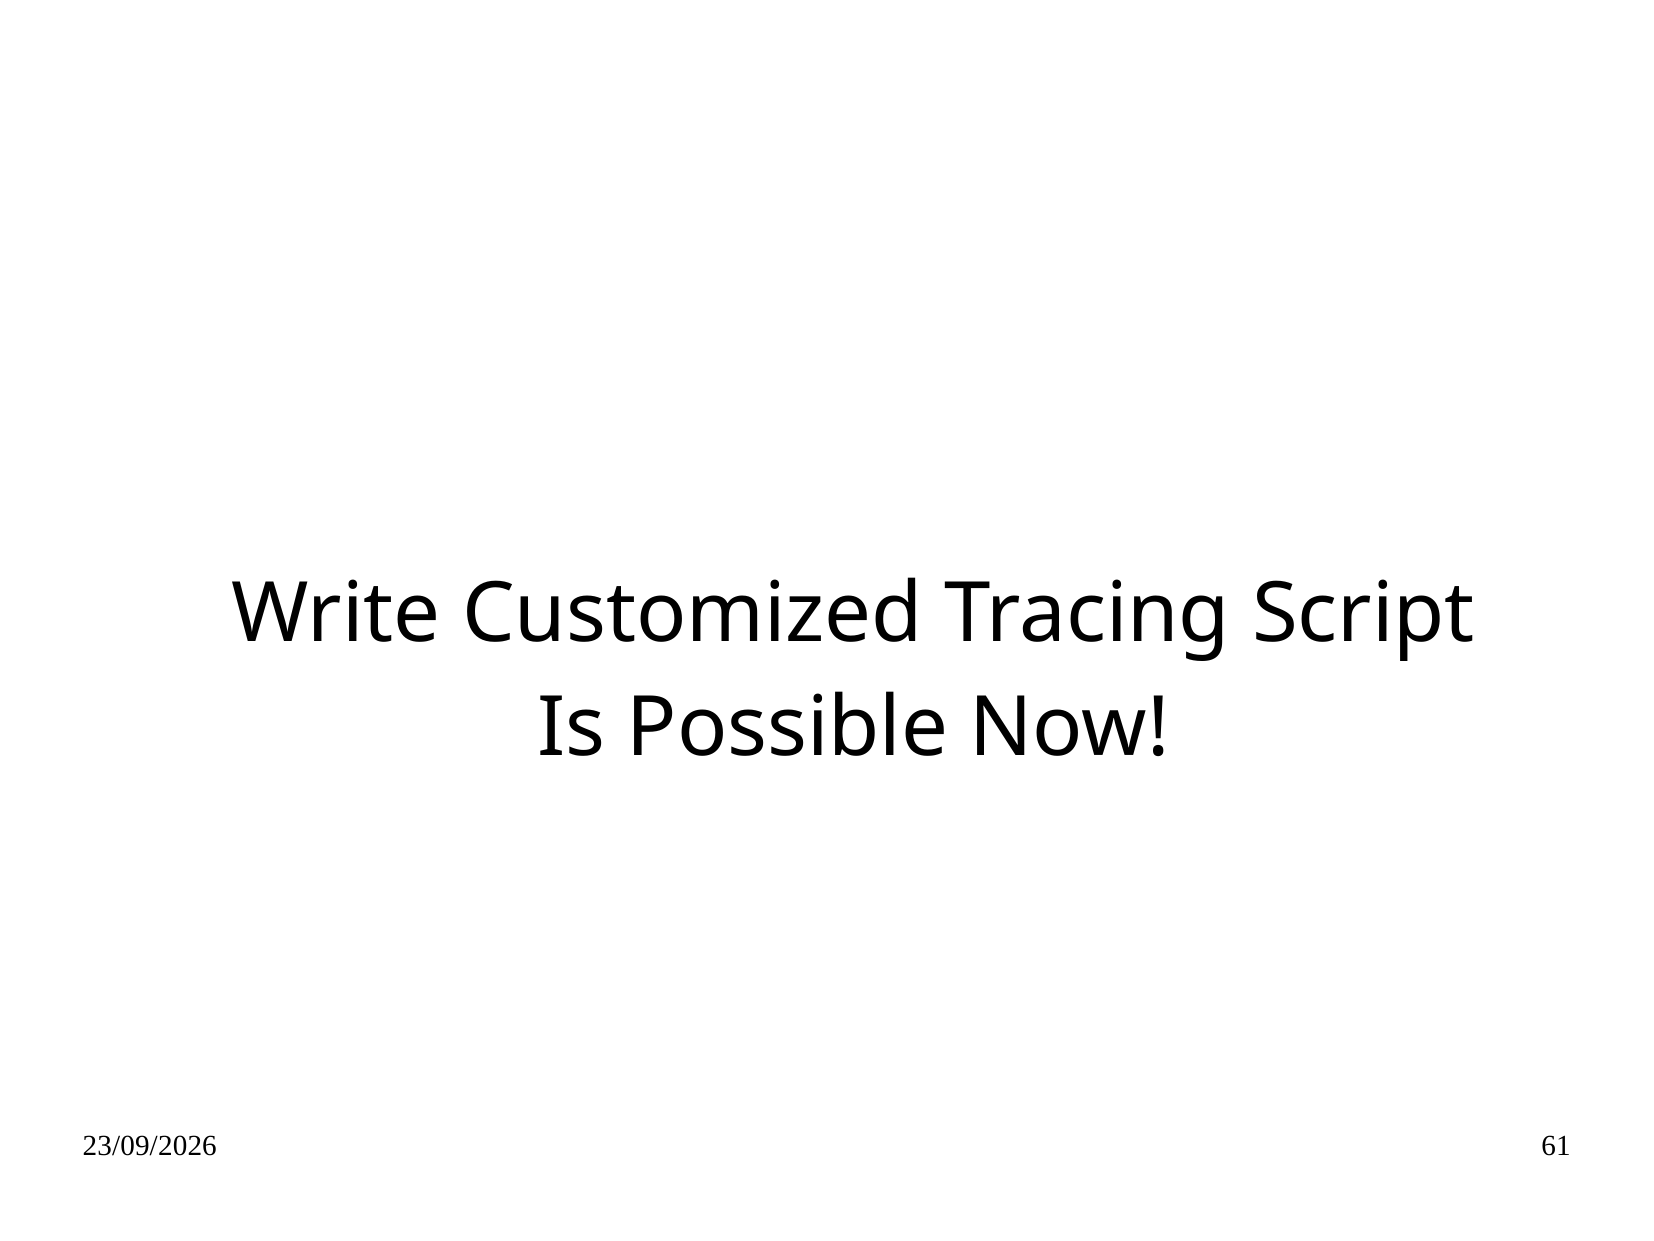

# Write Customized Tracing Script
Is Possible Now!
61